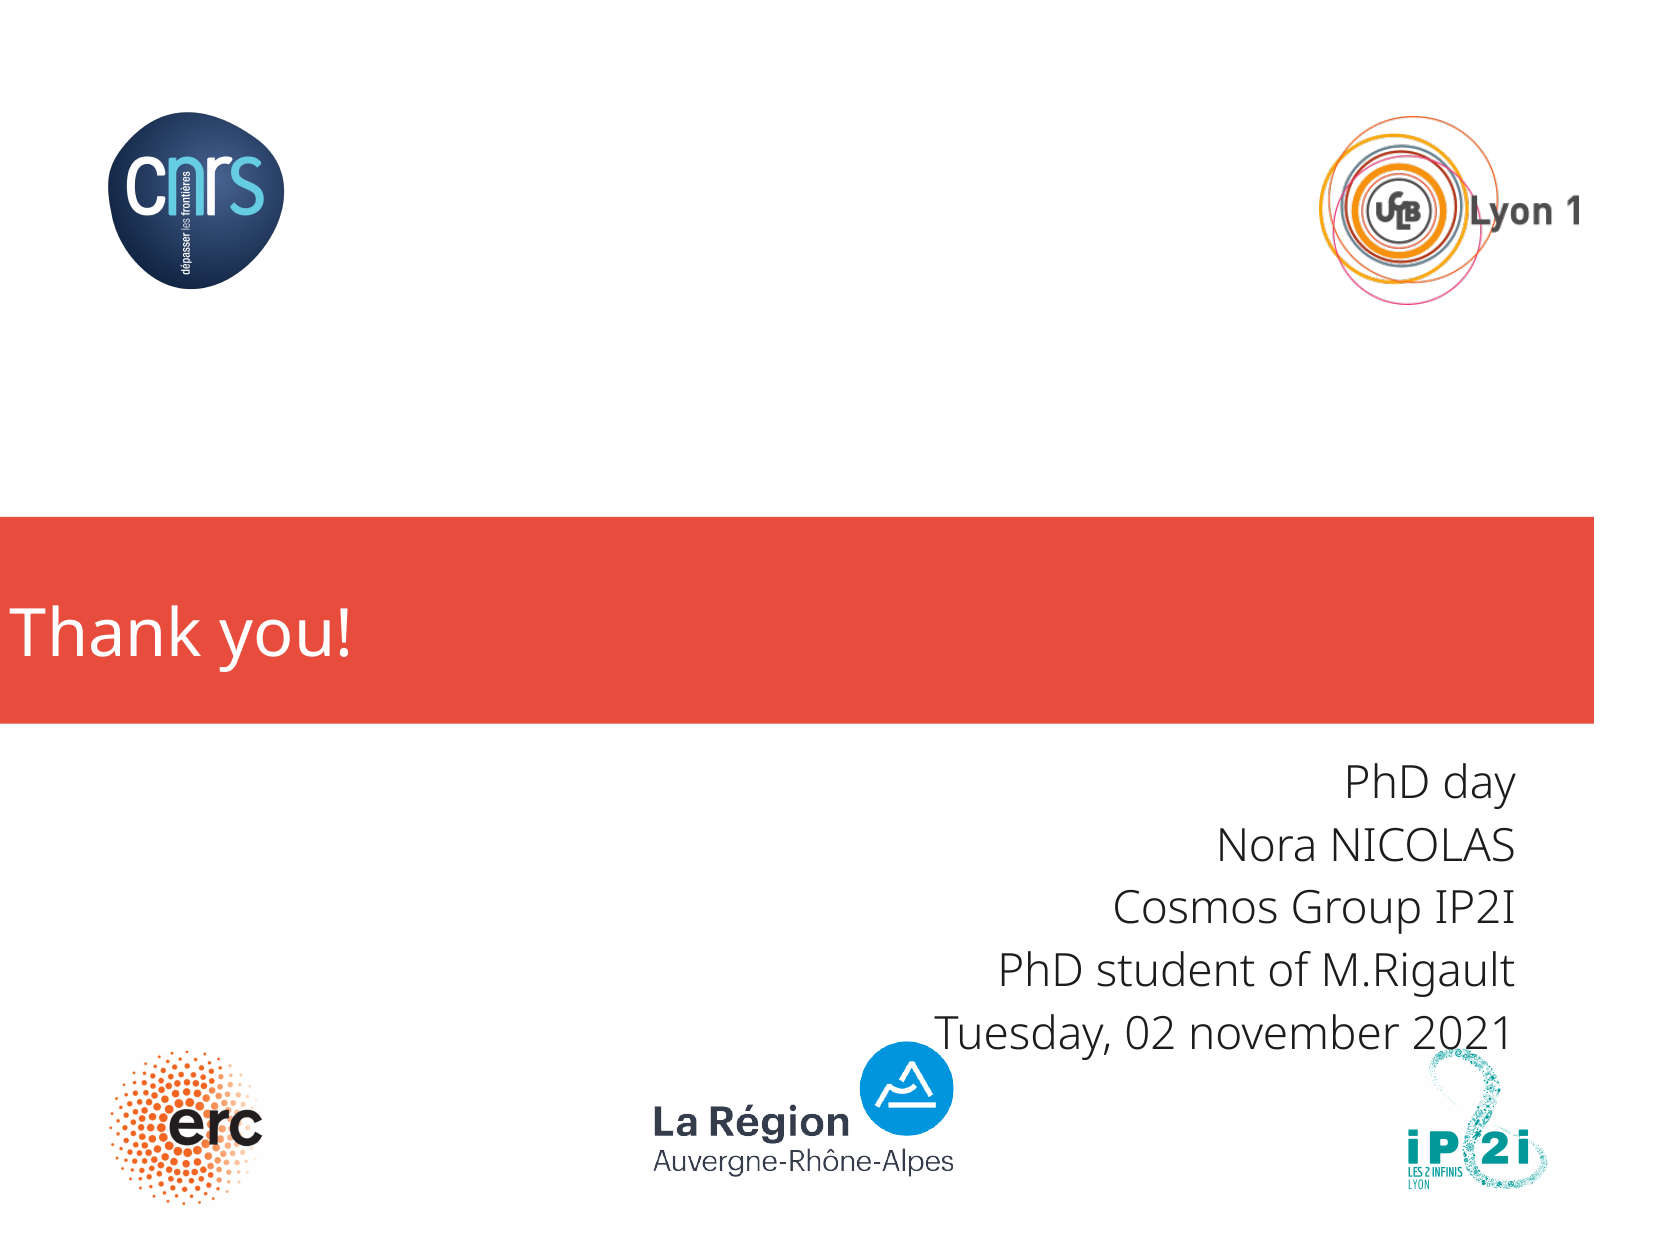

# Thank you!
PhD day
Nora NICOLAS
Cosmos Group IP2I
PhD student of M.Rigault
Tuesday, 02 november 2021